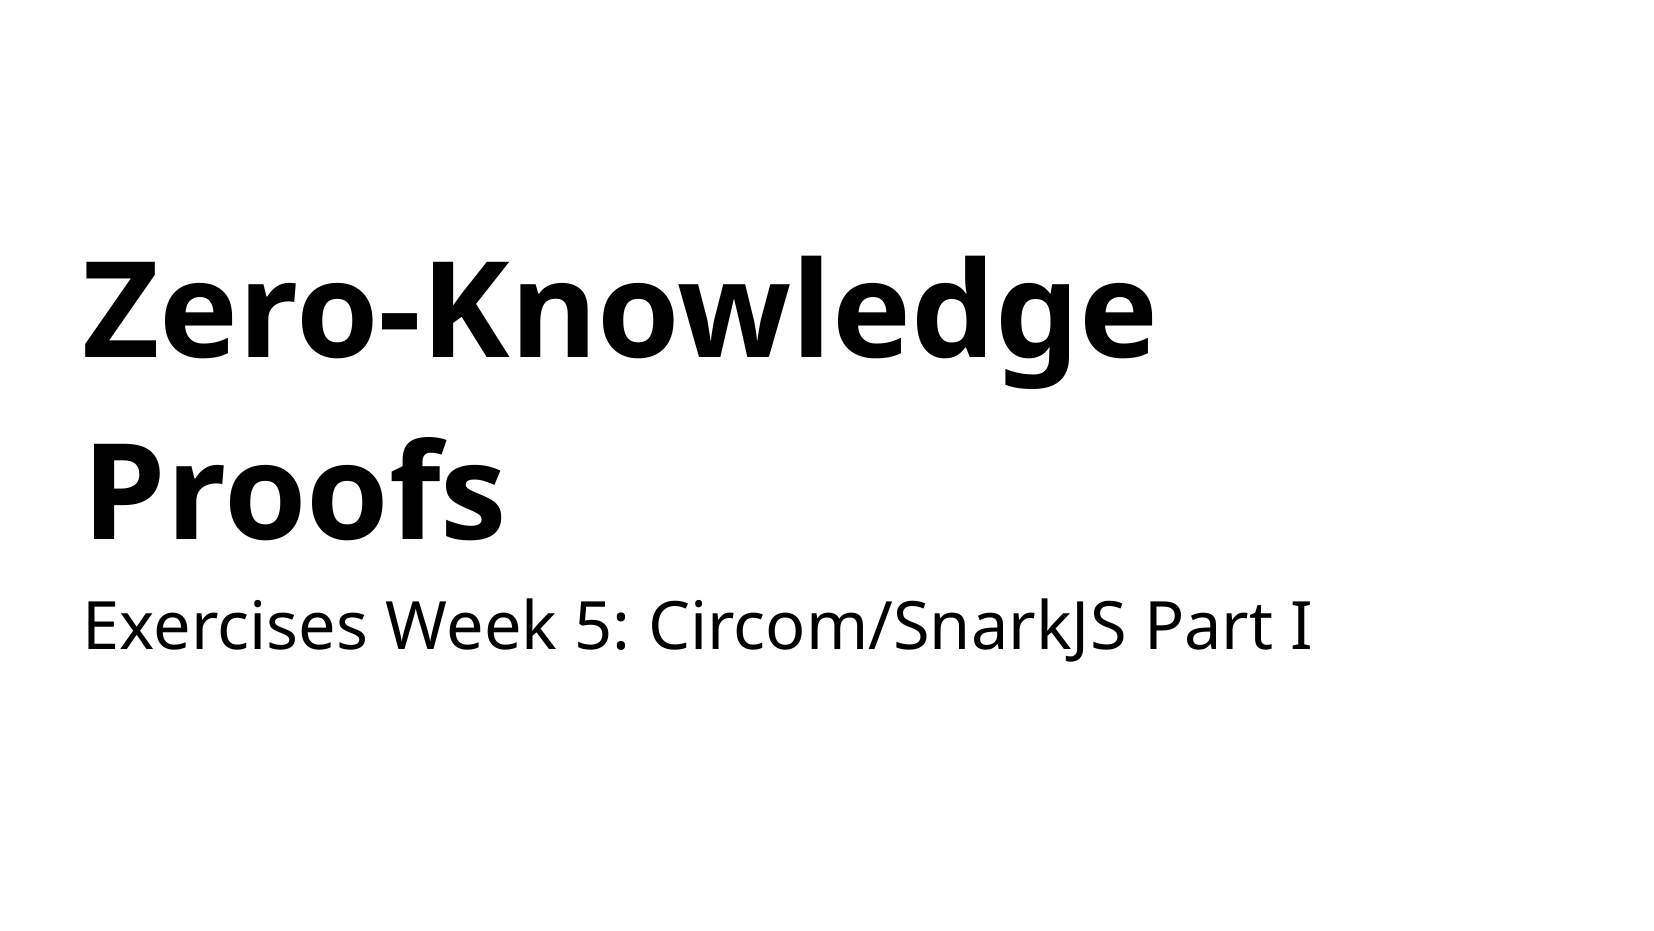

# Zero-Knowledge Proofs
Exercises Week 5: Circom/SnarkJS Part I